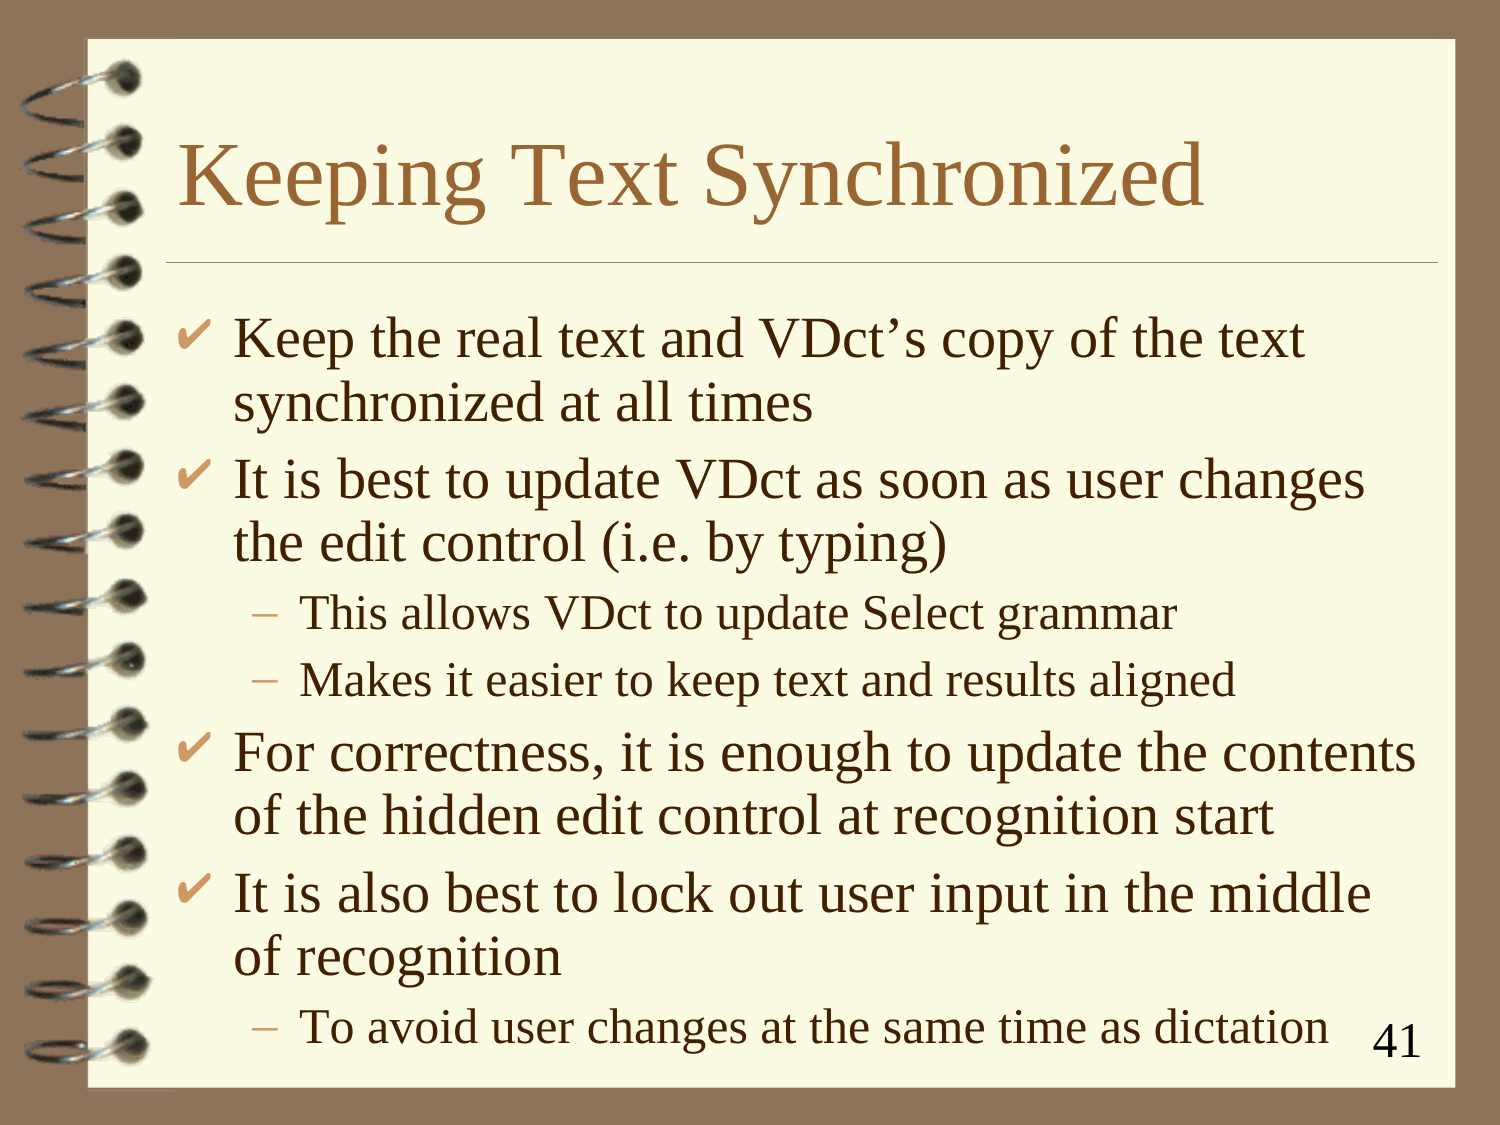

# Keeping Text Synchronized
Keep the real text and VDct’s copy of the text synchronized at all times
It is best to update VDct as soon as user changes the edit control (i.e. by typing)
This allows VDct to update Select grammar
Makes it easier to keep text and results aligned
For correctness, it is enough to update the contents of the hidden edit control at recognition start
It is also best to lock out user input in the middle of recognition
To avoid user changes at the same time as dictation
41